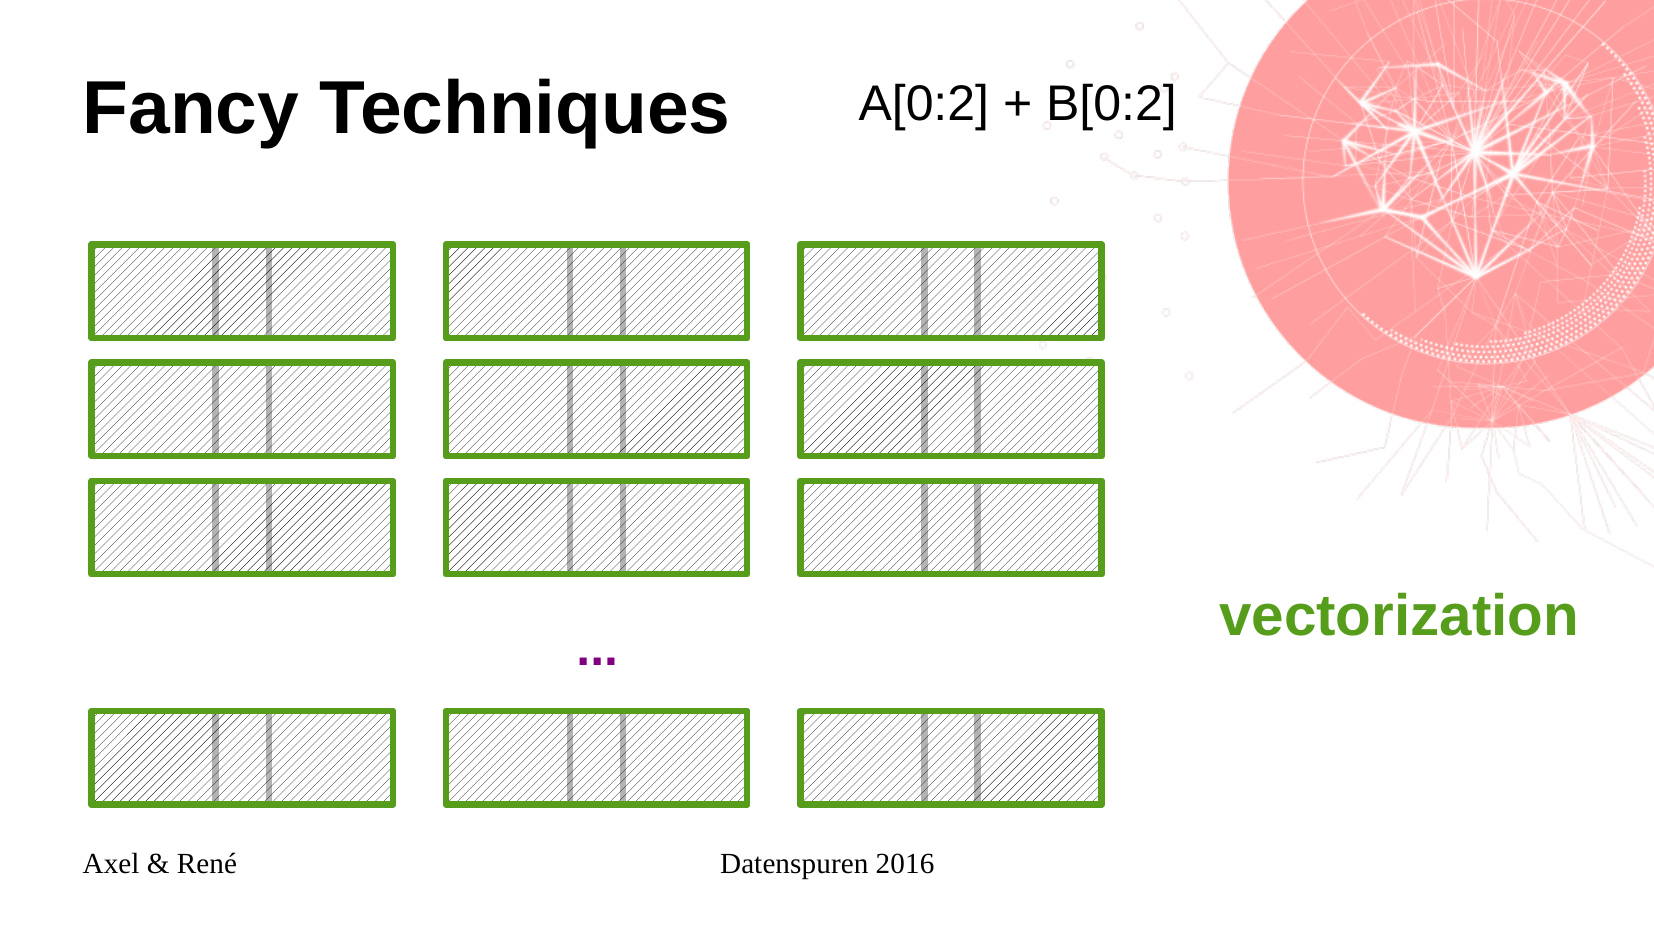

# Fancy Techniques
A[0:2] + B[0:2]
vectorization
...